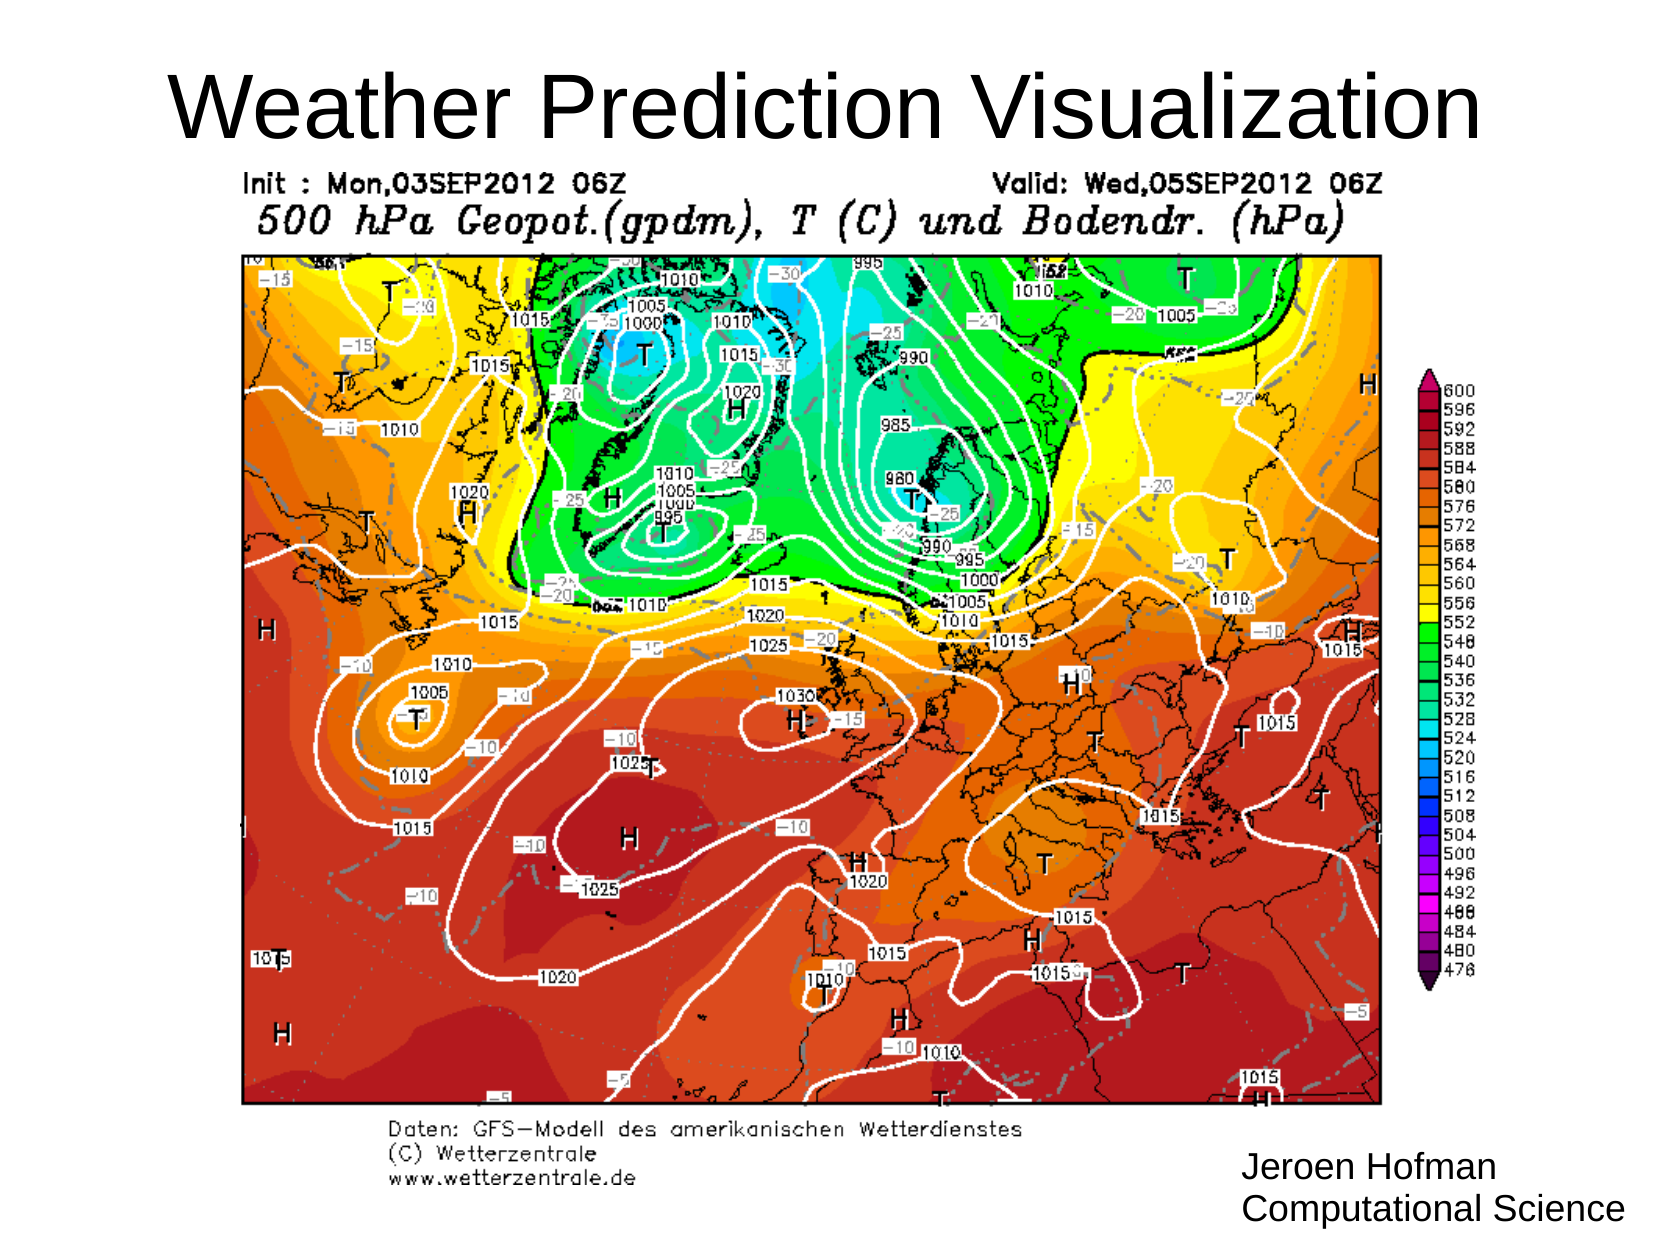

# Weather Prediction Visualization
Jeroen Hofman
Computational Science